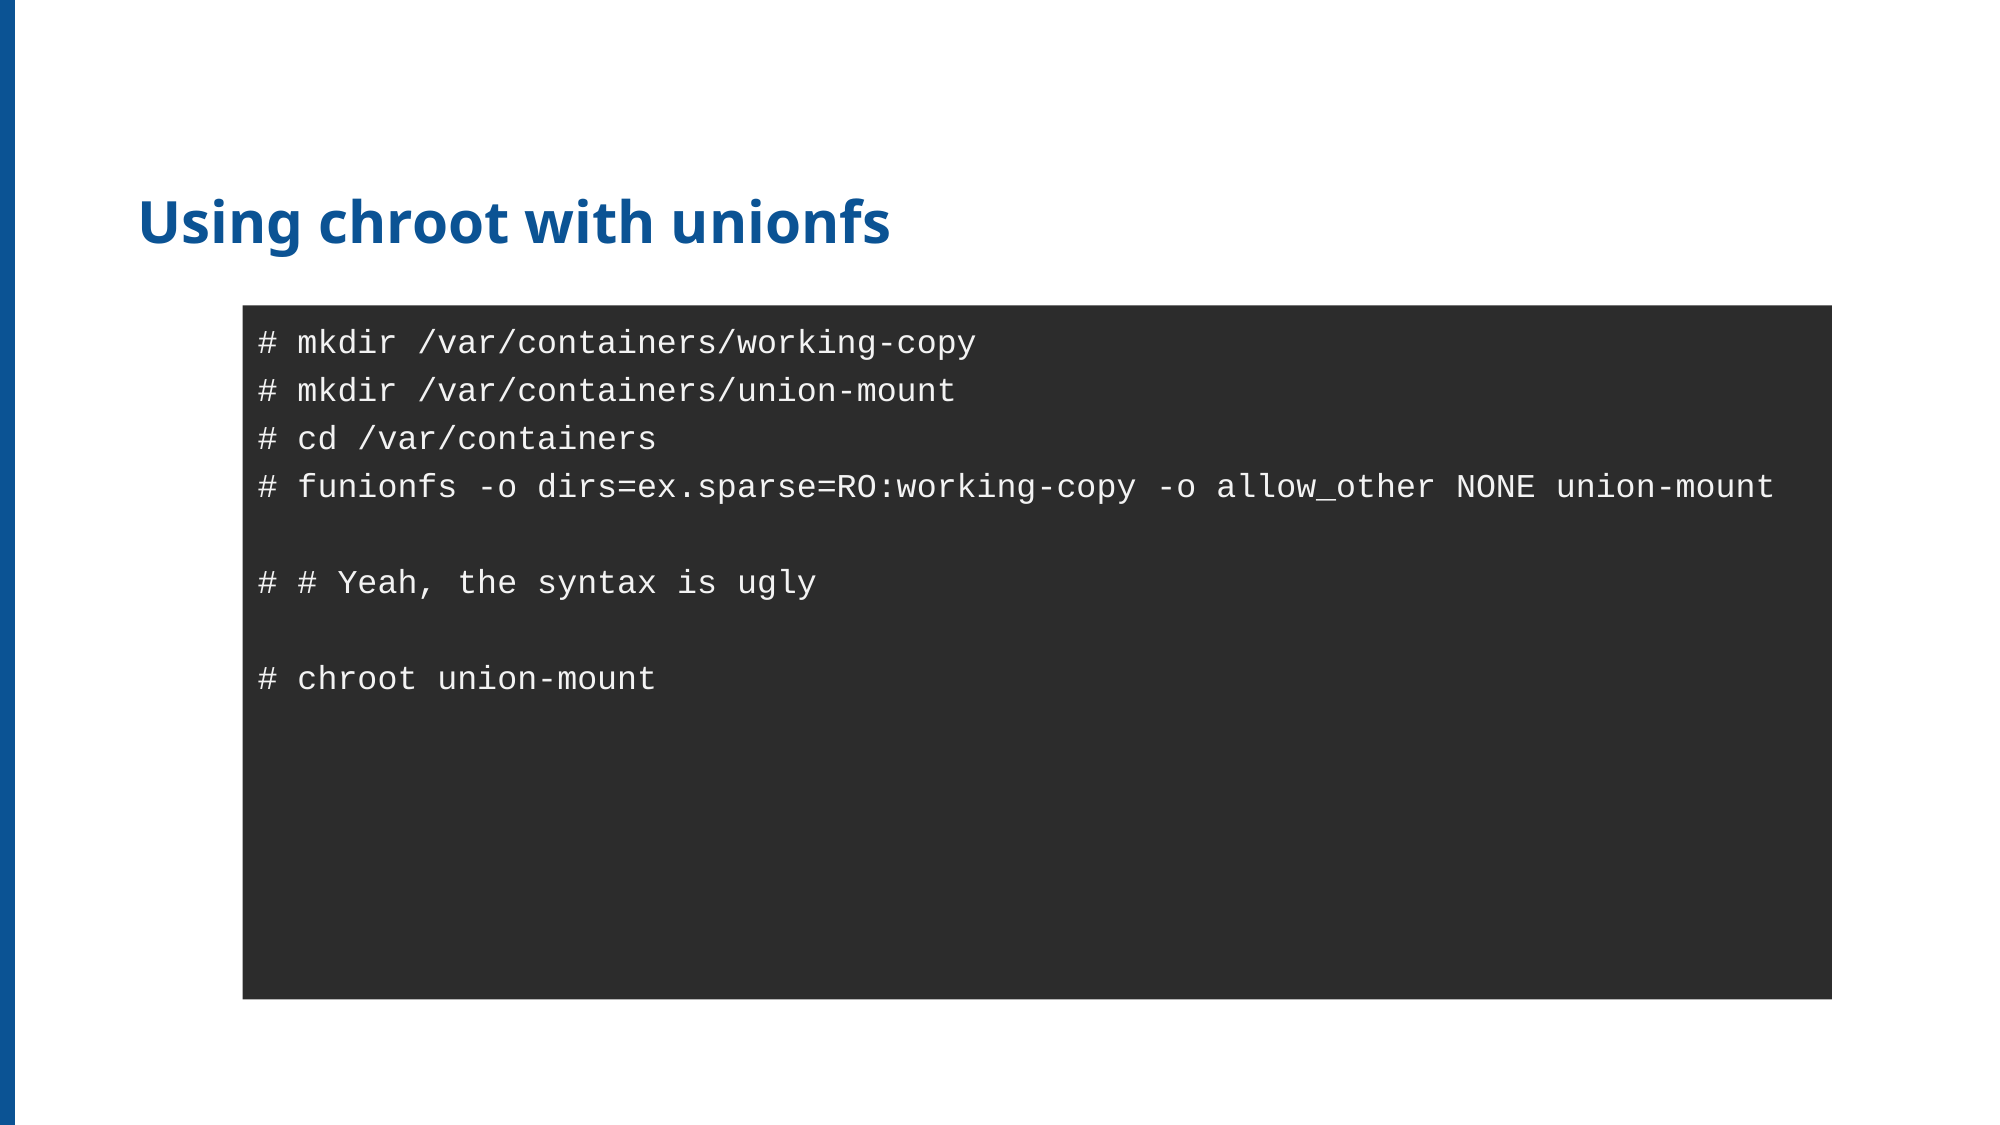

Using chroot with unionfs
# mkdir /var/containers/working-copy
# mkdir /var/containers/union-mount
# cd /var/containers
# funionfs -o dirs=ex.sparse=RO:working-copy -o allow_other NONE union-mount
# # Yeah, the syntax is ugly
# chroot union-mount